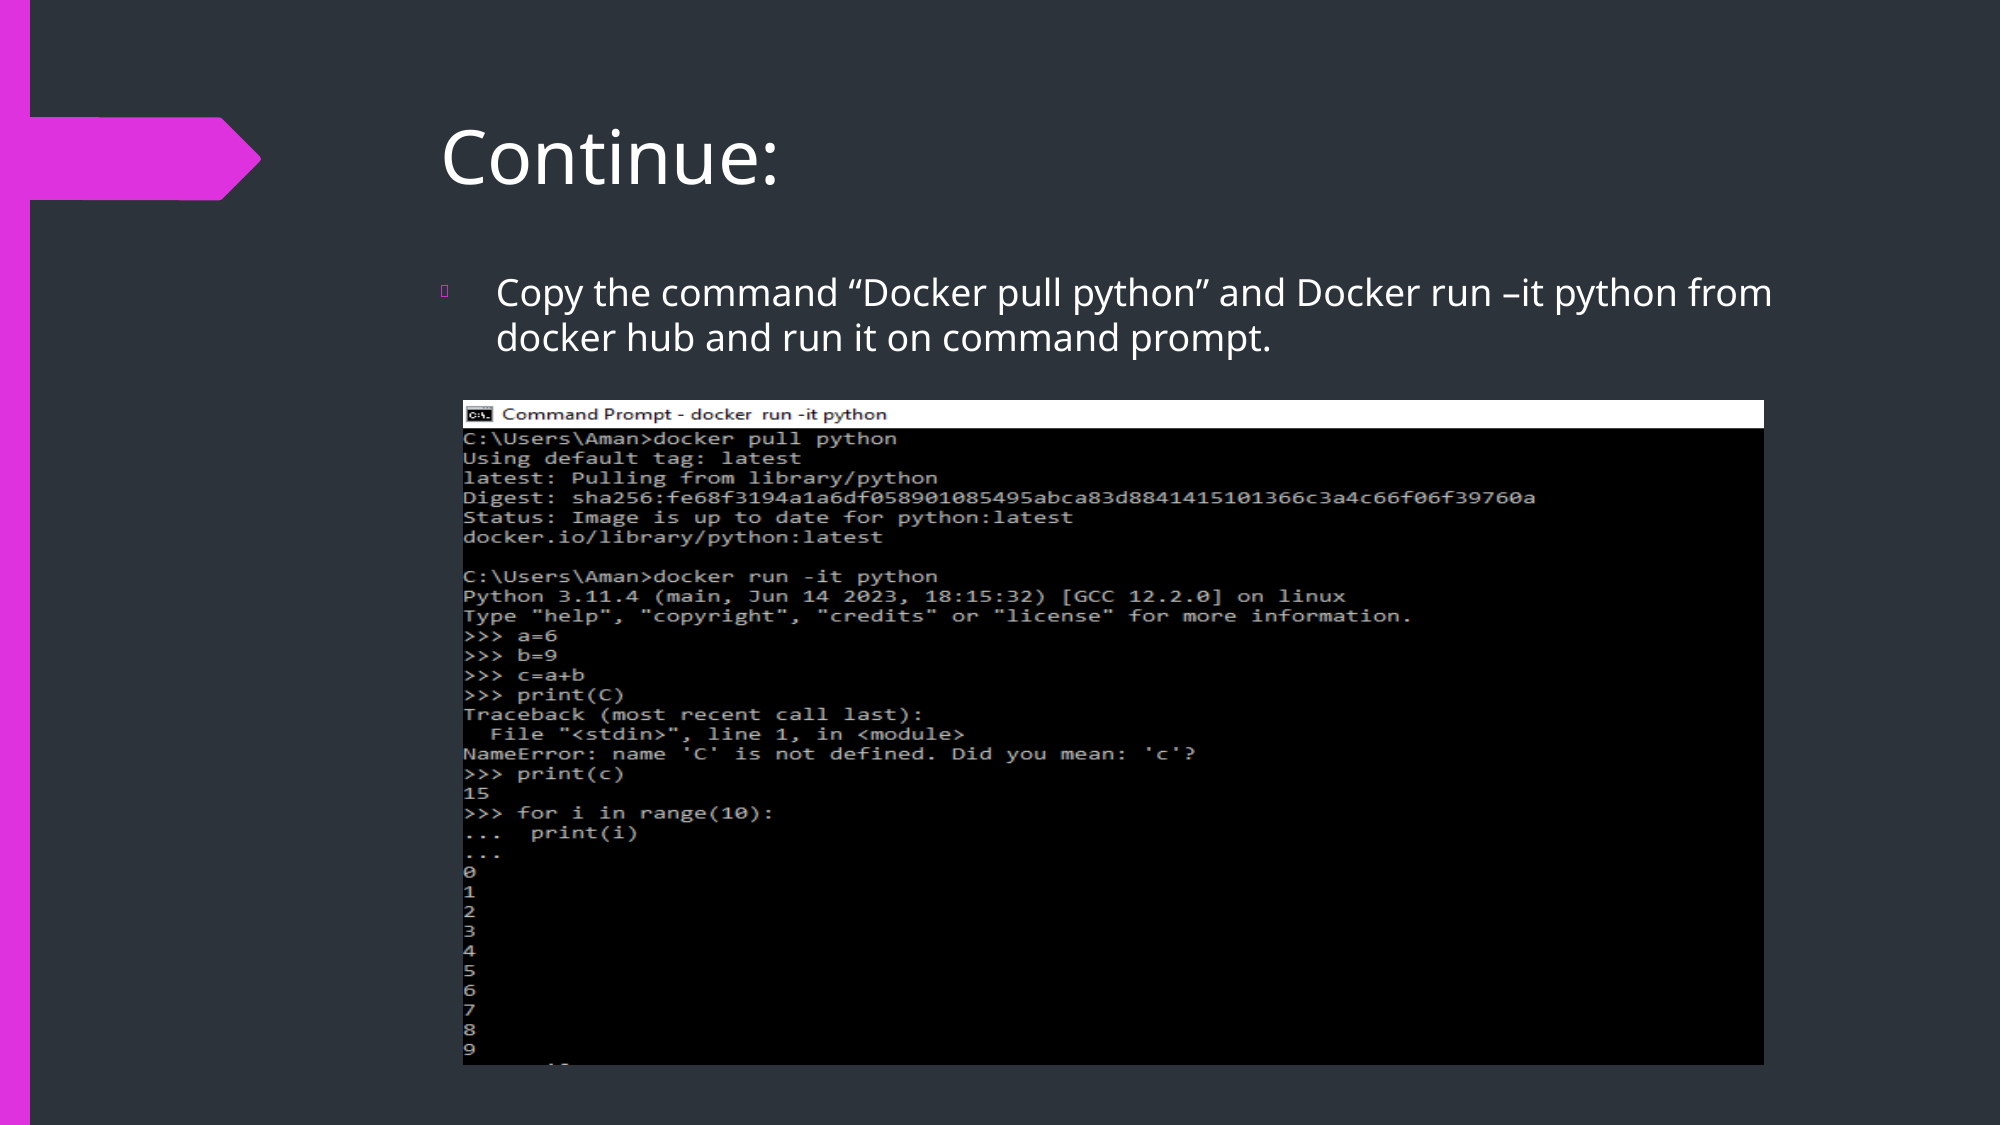

# Continue:
Copy the command “Docker pull python” and Docker run –it python from docker hub and run it on command prompt.